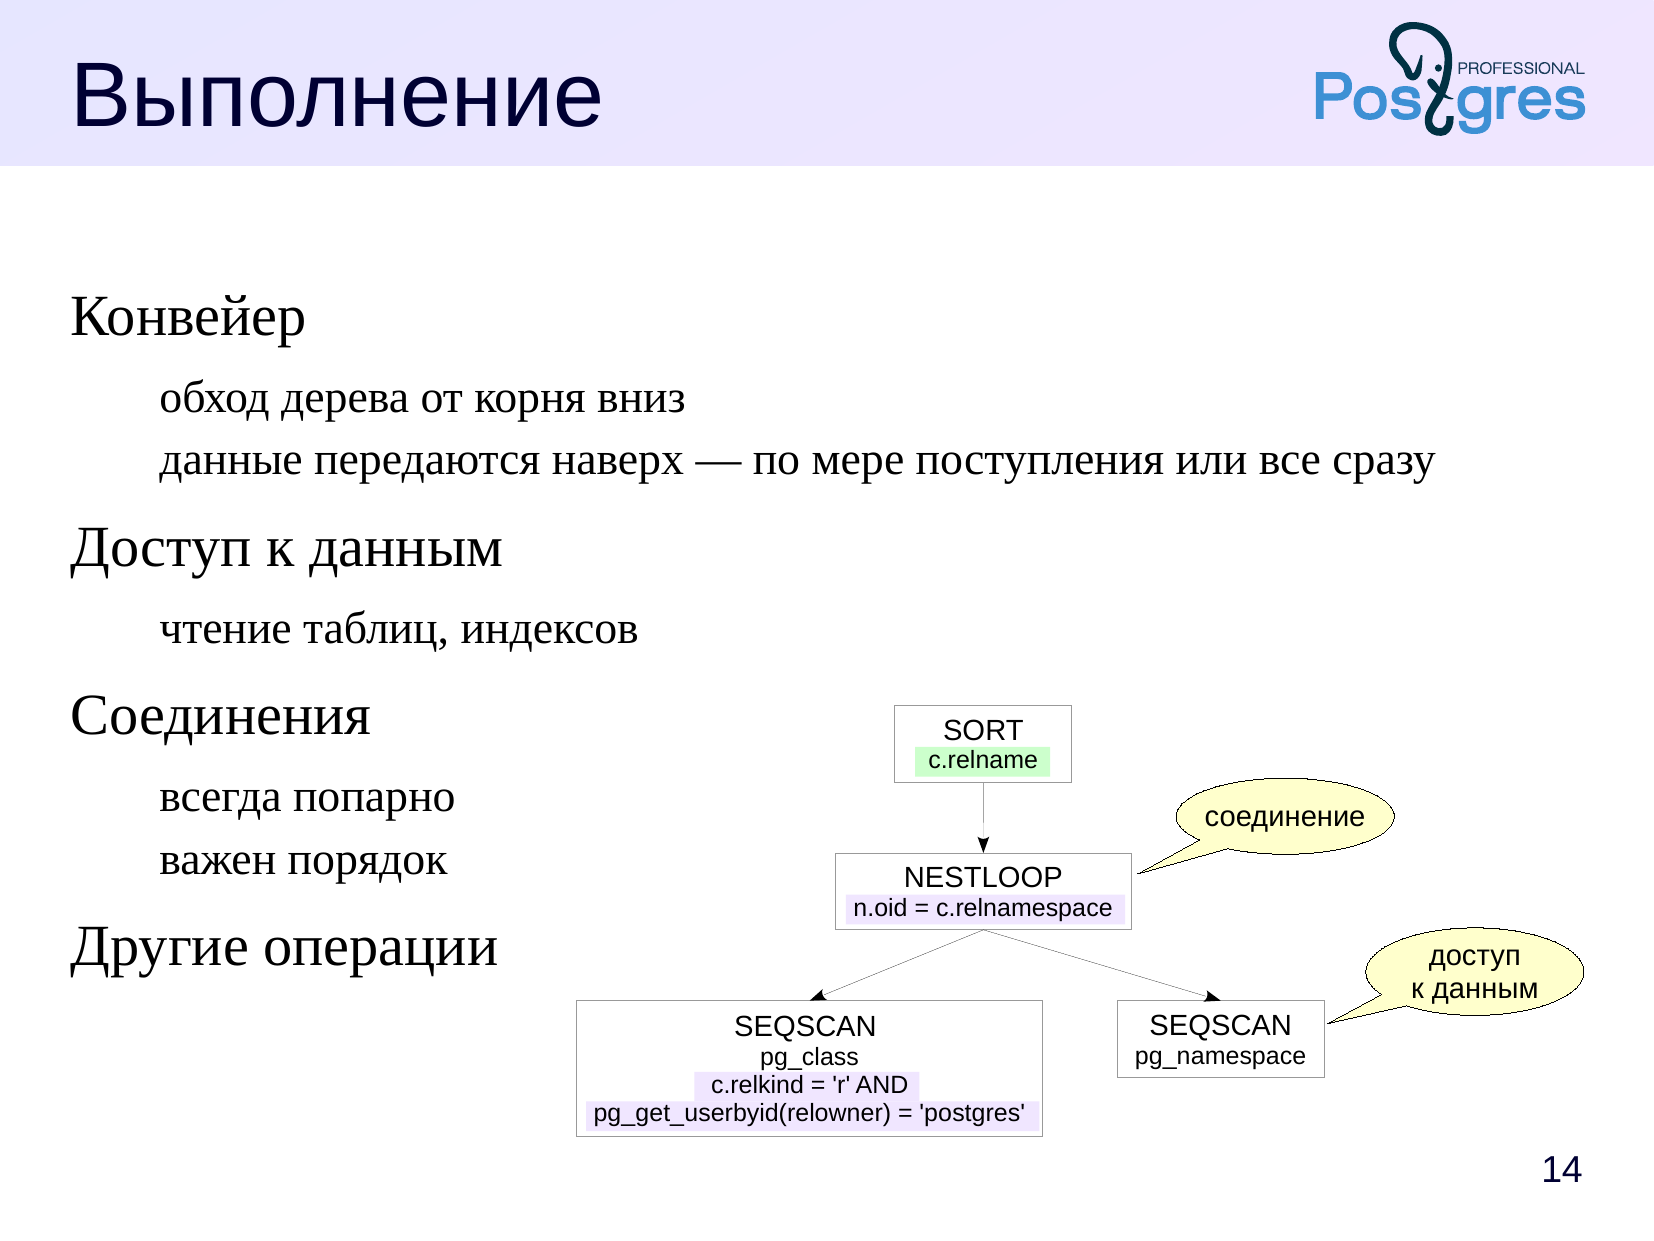

# Выполнение
Конвейер
обход дерева от корня вниз
данные передаются наверх — по мере поступления или все сразу
Доступ к данным
чтение таблиц, индексов
Соединения
всегда попарно
важен порядок
Другие операции
SORT
c.relname
c.relname
соединение
NESTLOOP
n.oid = c.relnamespace
n.oid = c.relnamespace
доступ
к данным
SEQSCAN
pg_class
c.relkind = 'r' AND
pg_get_userbyid(relowner) = 'postgres'
SEQSCAN
pg_namespace
c.relkind = 'r' AND
pg_get_userbyid(relowner) = 'postgres'